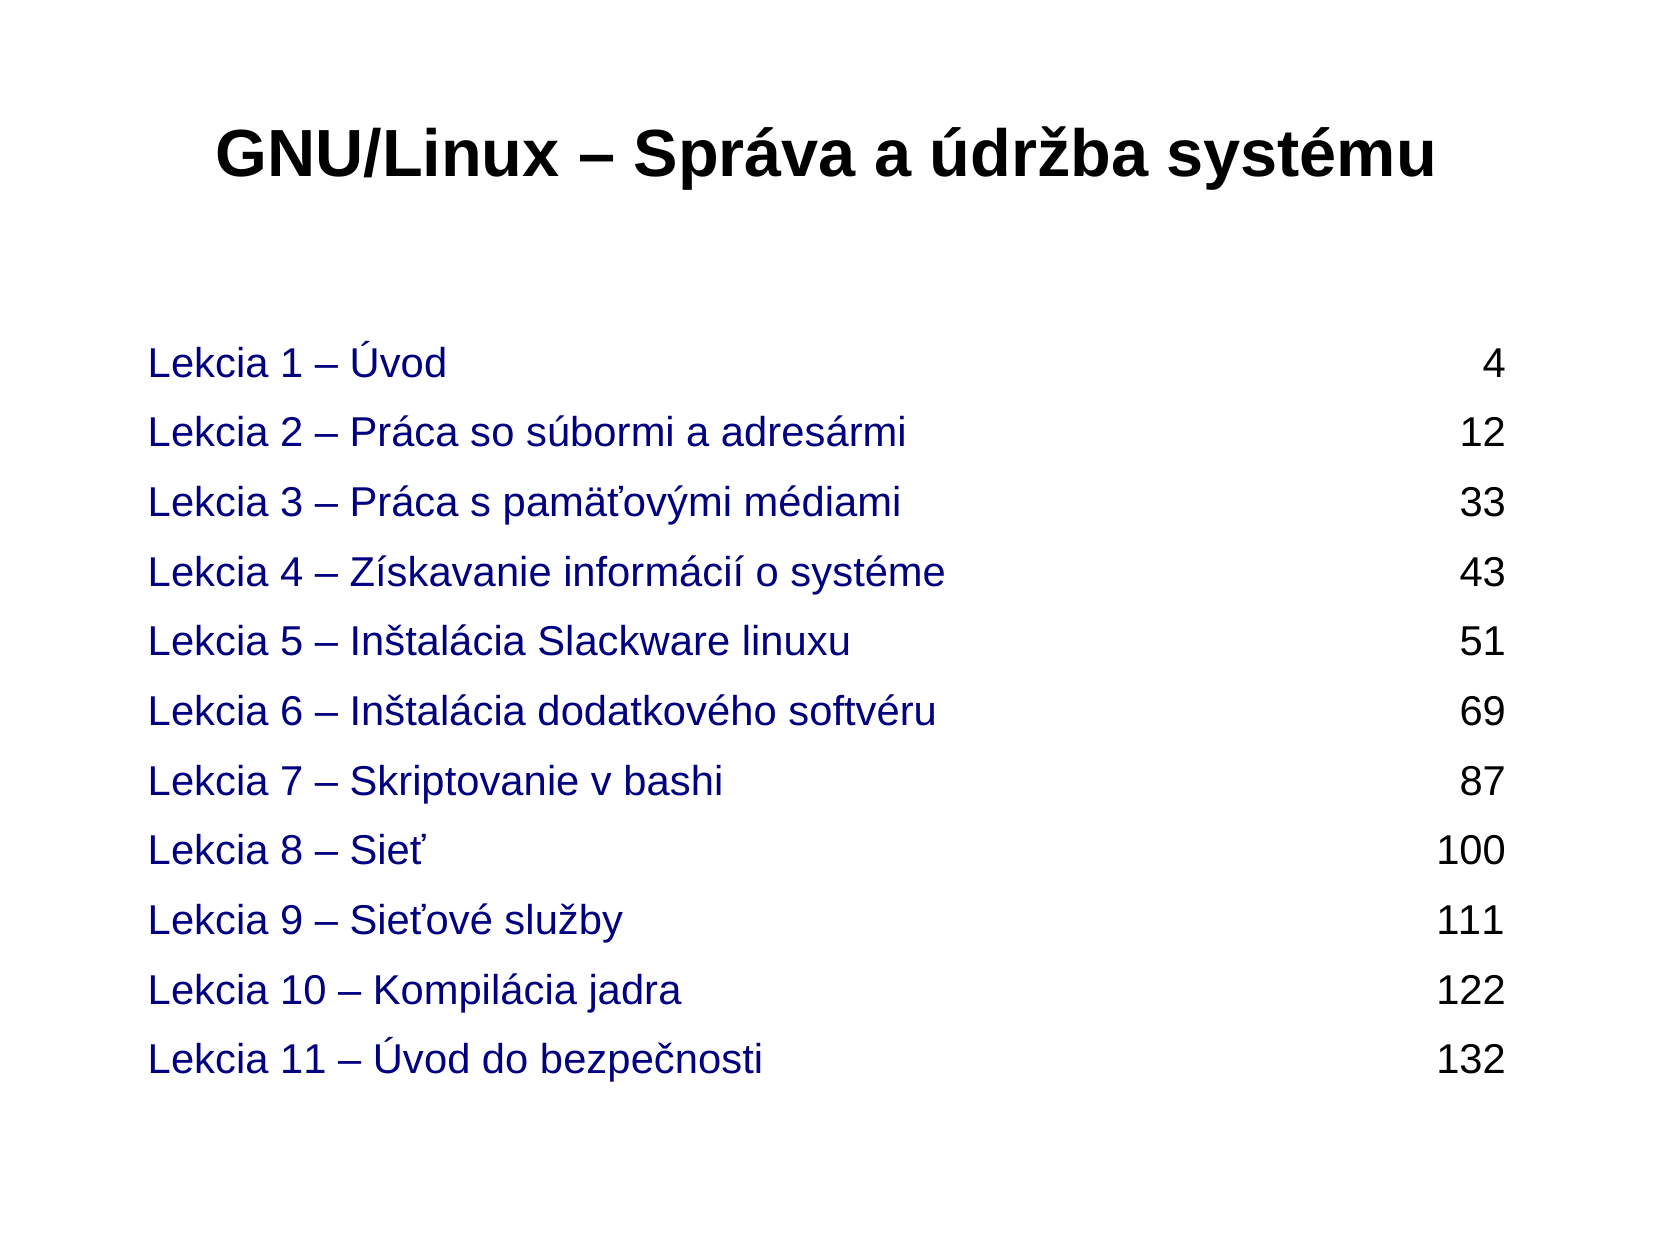

# GNU/Linux – Správa a údržba systému
Lekcia 1 – Úvod
Lekcia 2 – Práca so súbormi a adresármi
Lekcia 3 – Práca s pamäťovými médiami
Lekcia 4 – Získavanie informácií o systéme
Lekcia 5 – Inštalácia Slackware linuxu
Lekcia 6 – Inštalácia dodatkového softvéru
Lekcia 7 – Skriptovanie v bashi
Lekcia 8 – Sieť
Lekcia 9 – Sieťové služby
Lekcia 10 – Kompilácia jadra
Lekcia 11 – Úvod do bezpečnosti
4
12
33
43
51
69
87
100
111
122
132